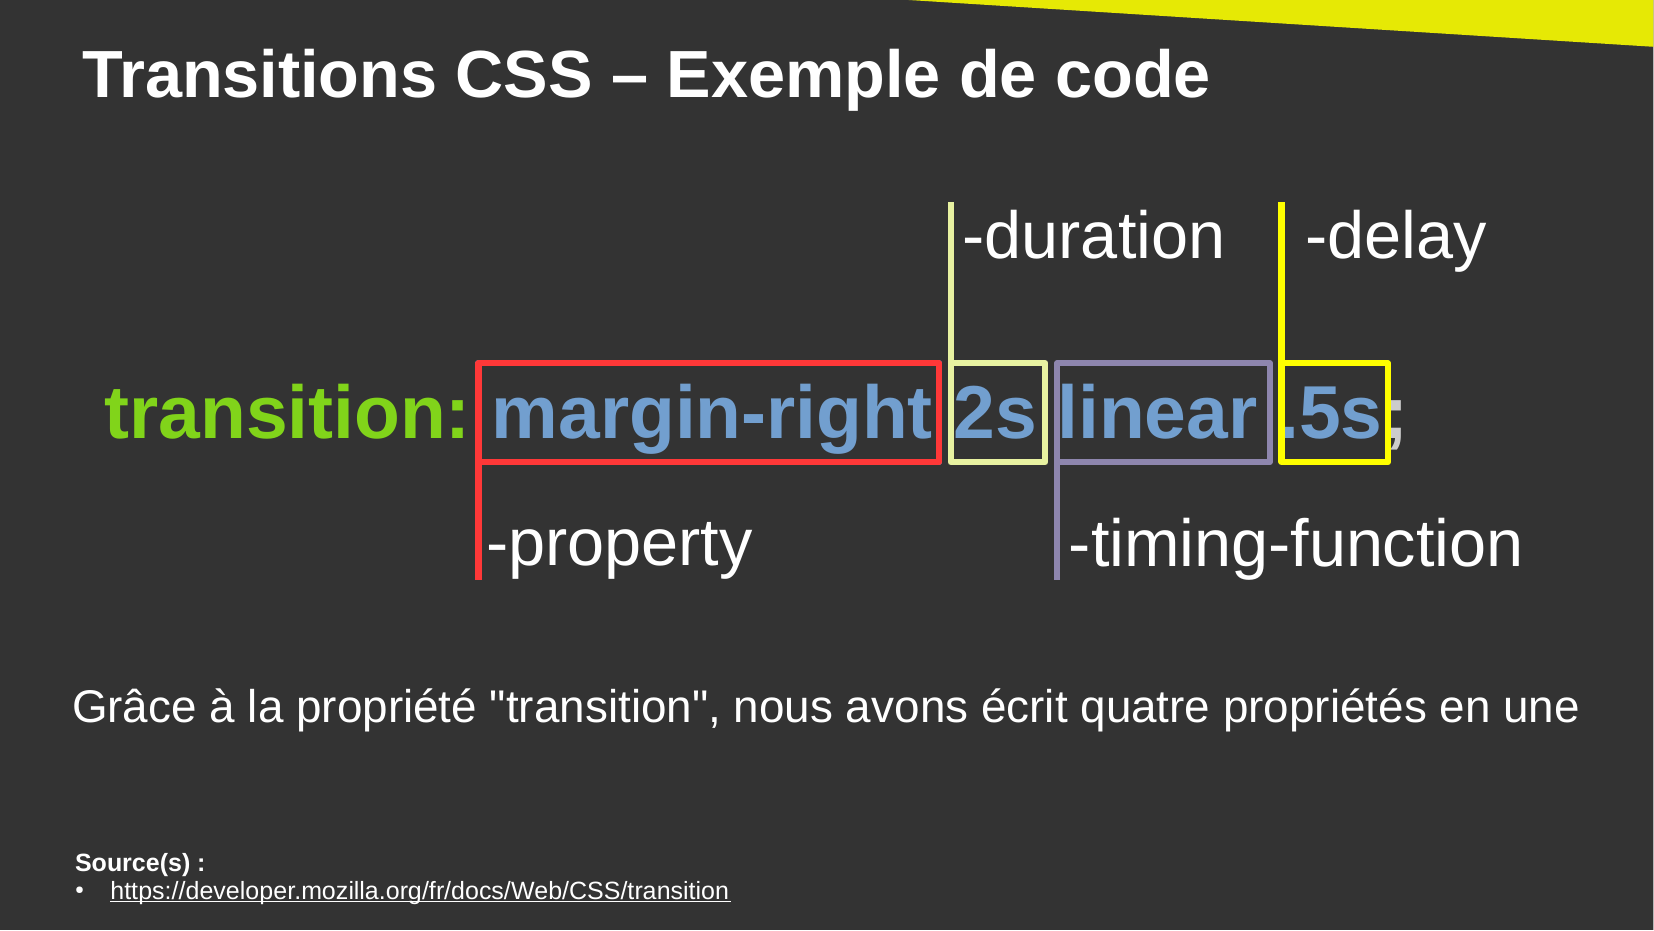

# Transitions CSS – Exemple de code
-duration
-delay
transition: margin-right 2s linear .5s;
-property
-timing-function
Grâce à la propriété "transition", nous avons écrit quatre propriétés en une
Source(s) :
https://developer.mozilla.org/fr/docs/Web/CSS/transition